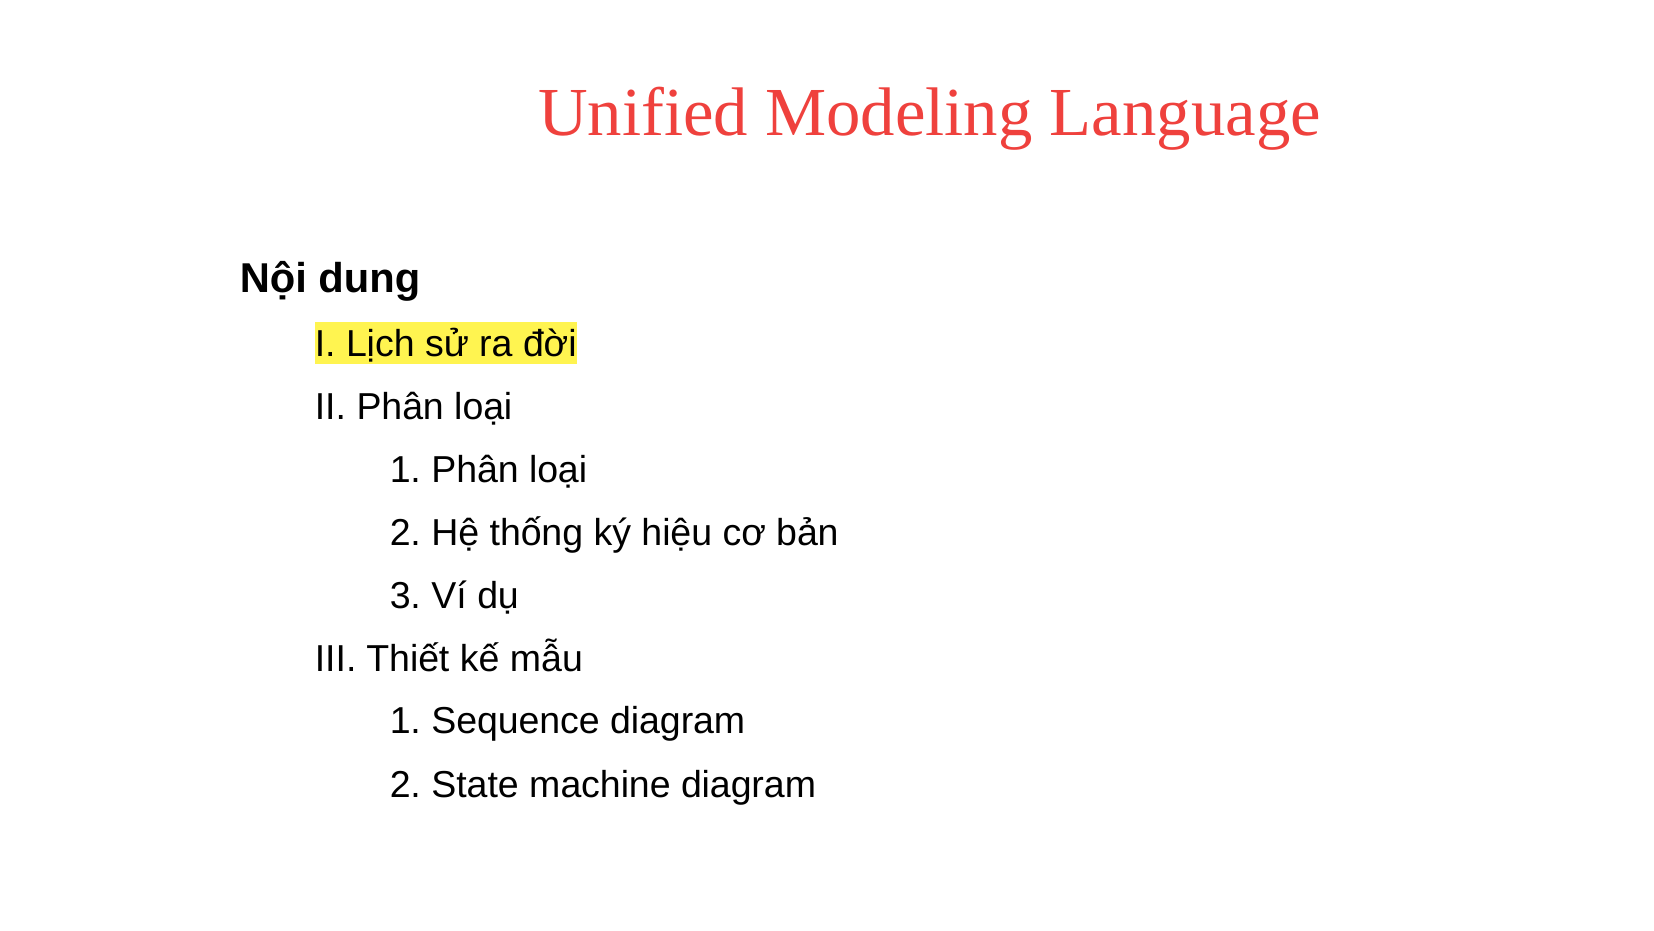

# Unified Modeling Language
Nội dung
	I. Lịch sử ra đời
	II. Phân loại
		1. Phân loại
		2. Hệ thống ký hiệu cơ bản
		3. Ví dụ
	III. Thiết kế mẫu
		1. Sequence diagram
		2. State machine diagram
2